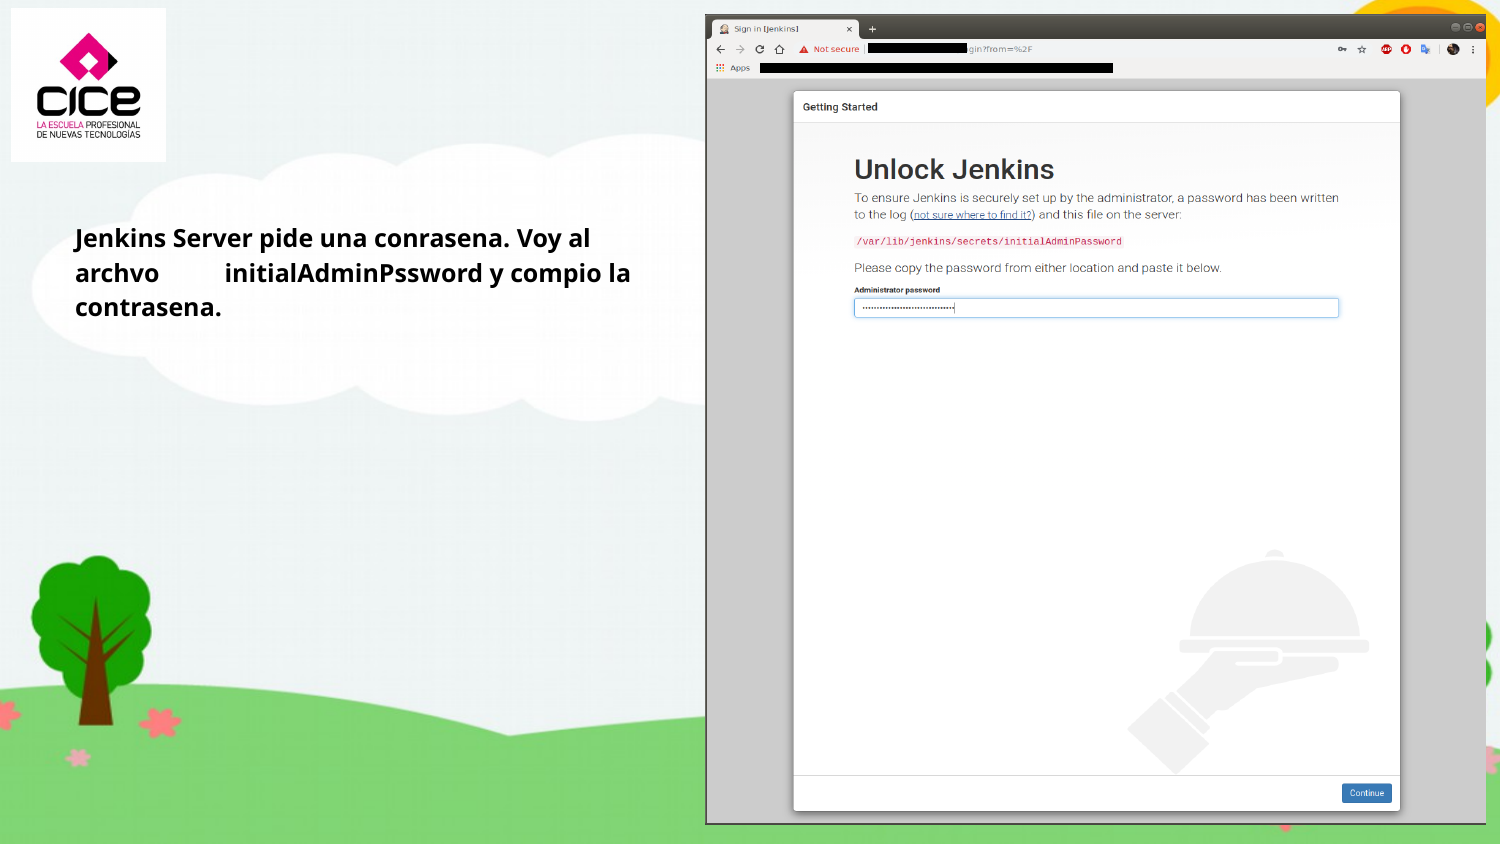

# Jenkins Server pide una conrasena. Voy al archvo initialAdminPssword y compio la contrasena.